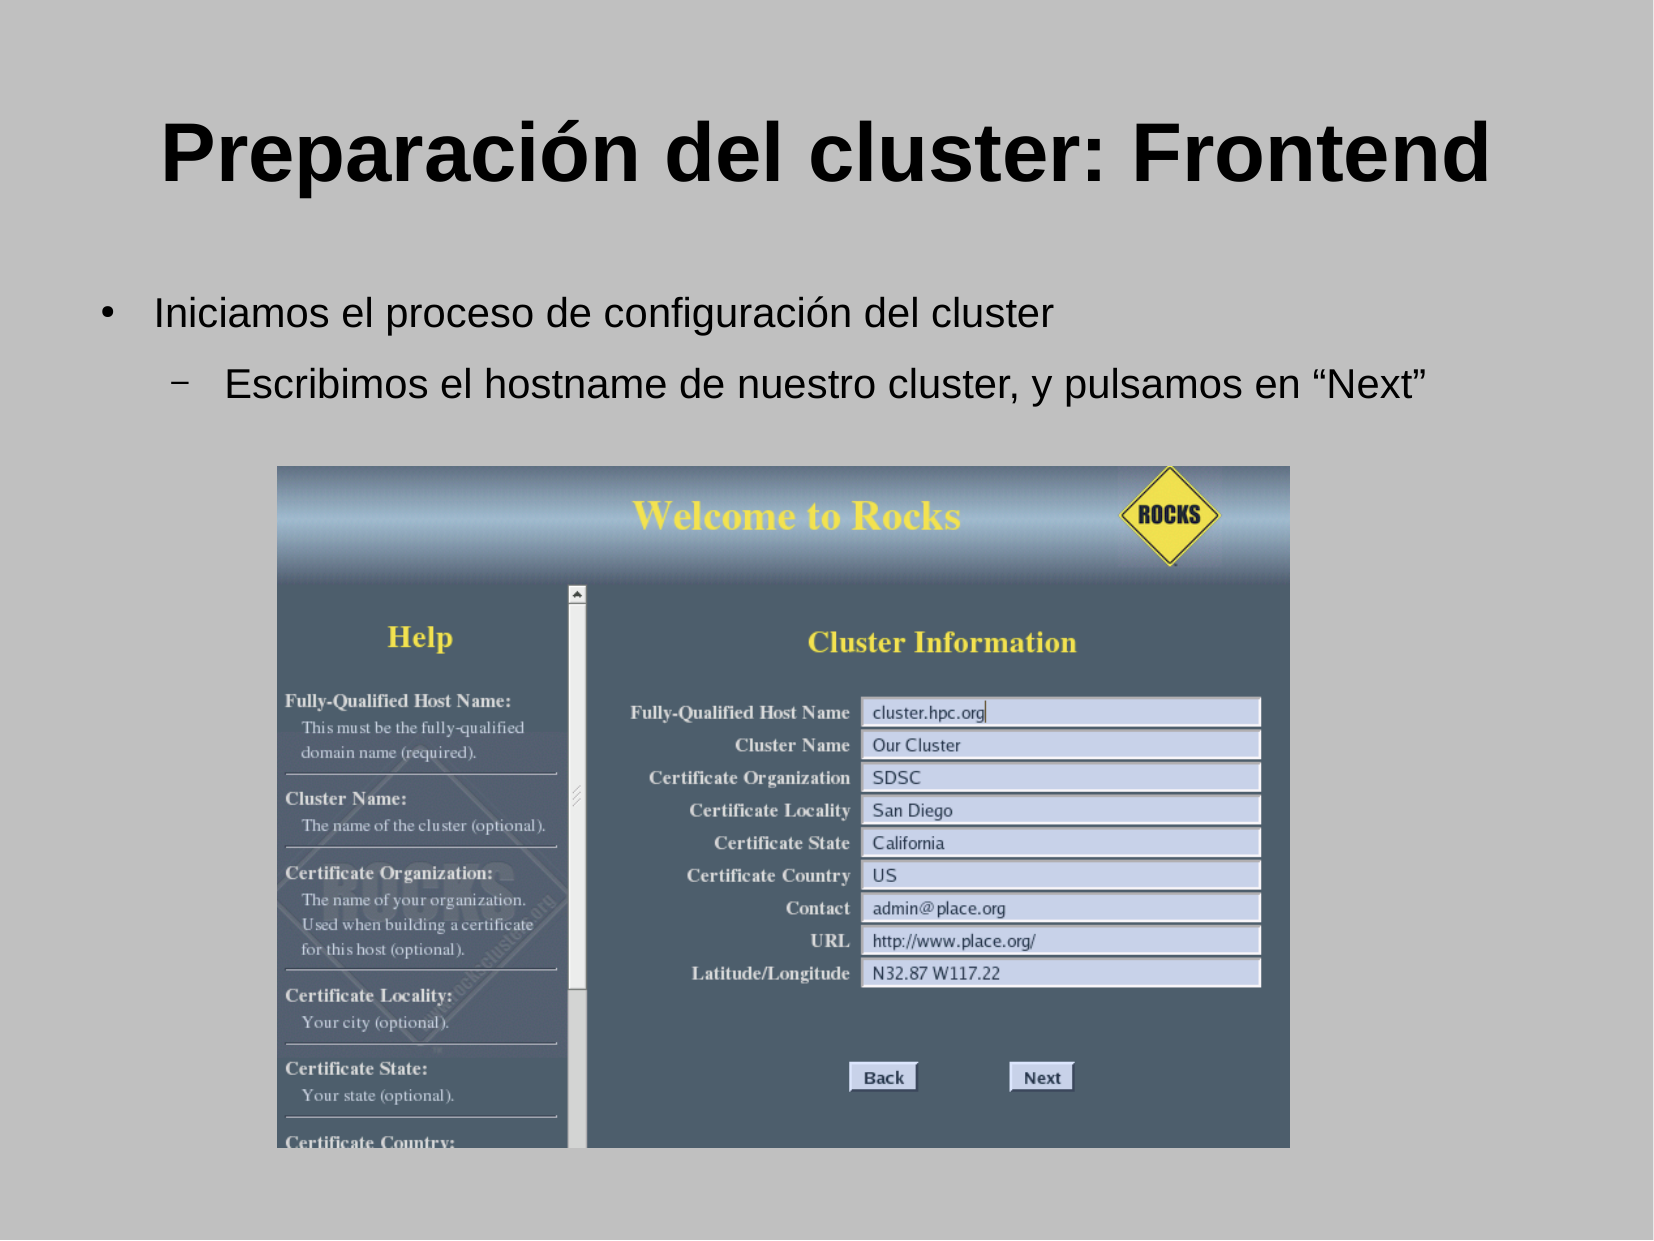

# Preparación del cluster: Frontend
Iniciamos el proceso de configuración del cluster
Escribimos el hostname de nuestro cluster, y pulsamos en “Next”